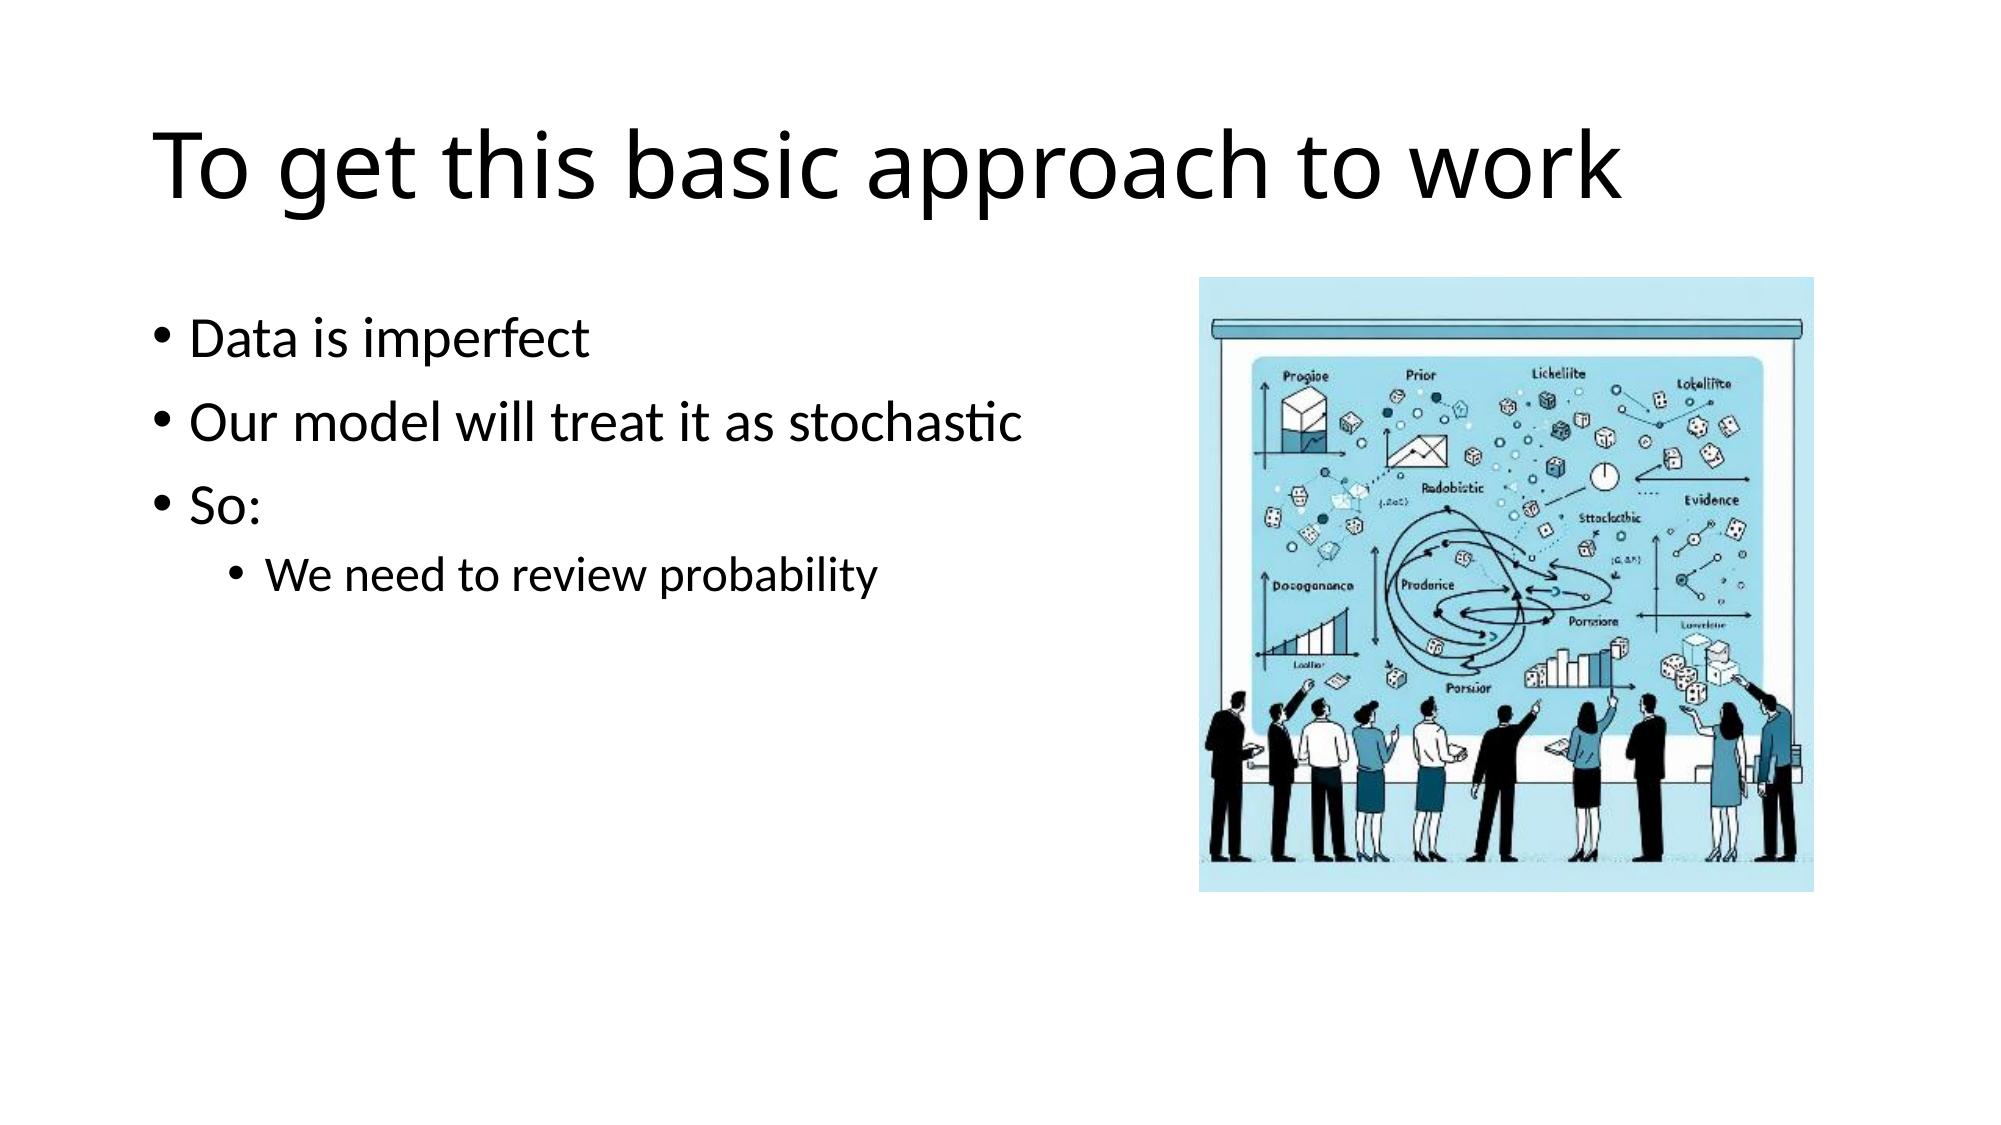

# To get this basic approach to work
Data is imperfect
Our model will treat it as stochastic
So:
We need to review probability